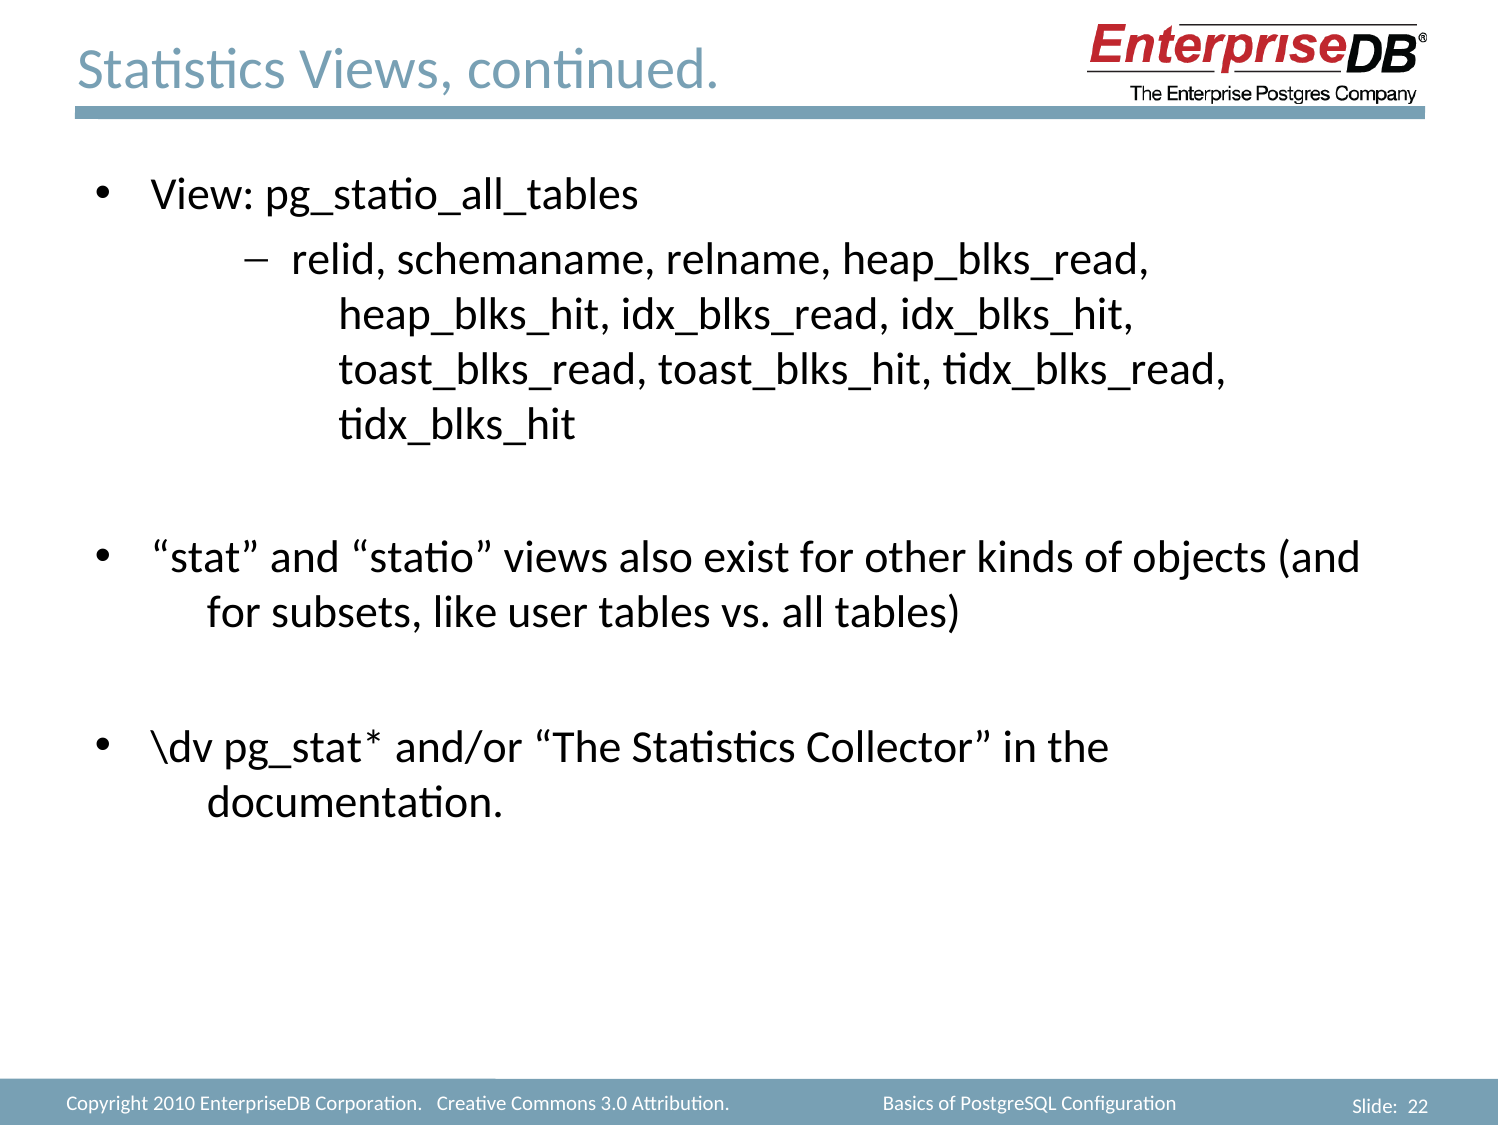

# Statistics Views, continued.
View: pg_statio_all_tables
relid, schemaname, relname, heap_blks_read, heap_blks_hit, idx_blks_read, idx_blks_hit, toast_blks_read, toast_blks_hit, tidx_blks_read, tidx_blks_hit
“stat” and “statio” views also exist for other kinds of objects (and for subsets, like user tables vs. all tables)
\dv pg_stat* and/or “The Statistics Collector” in the documentation.